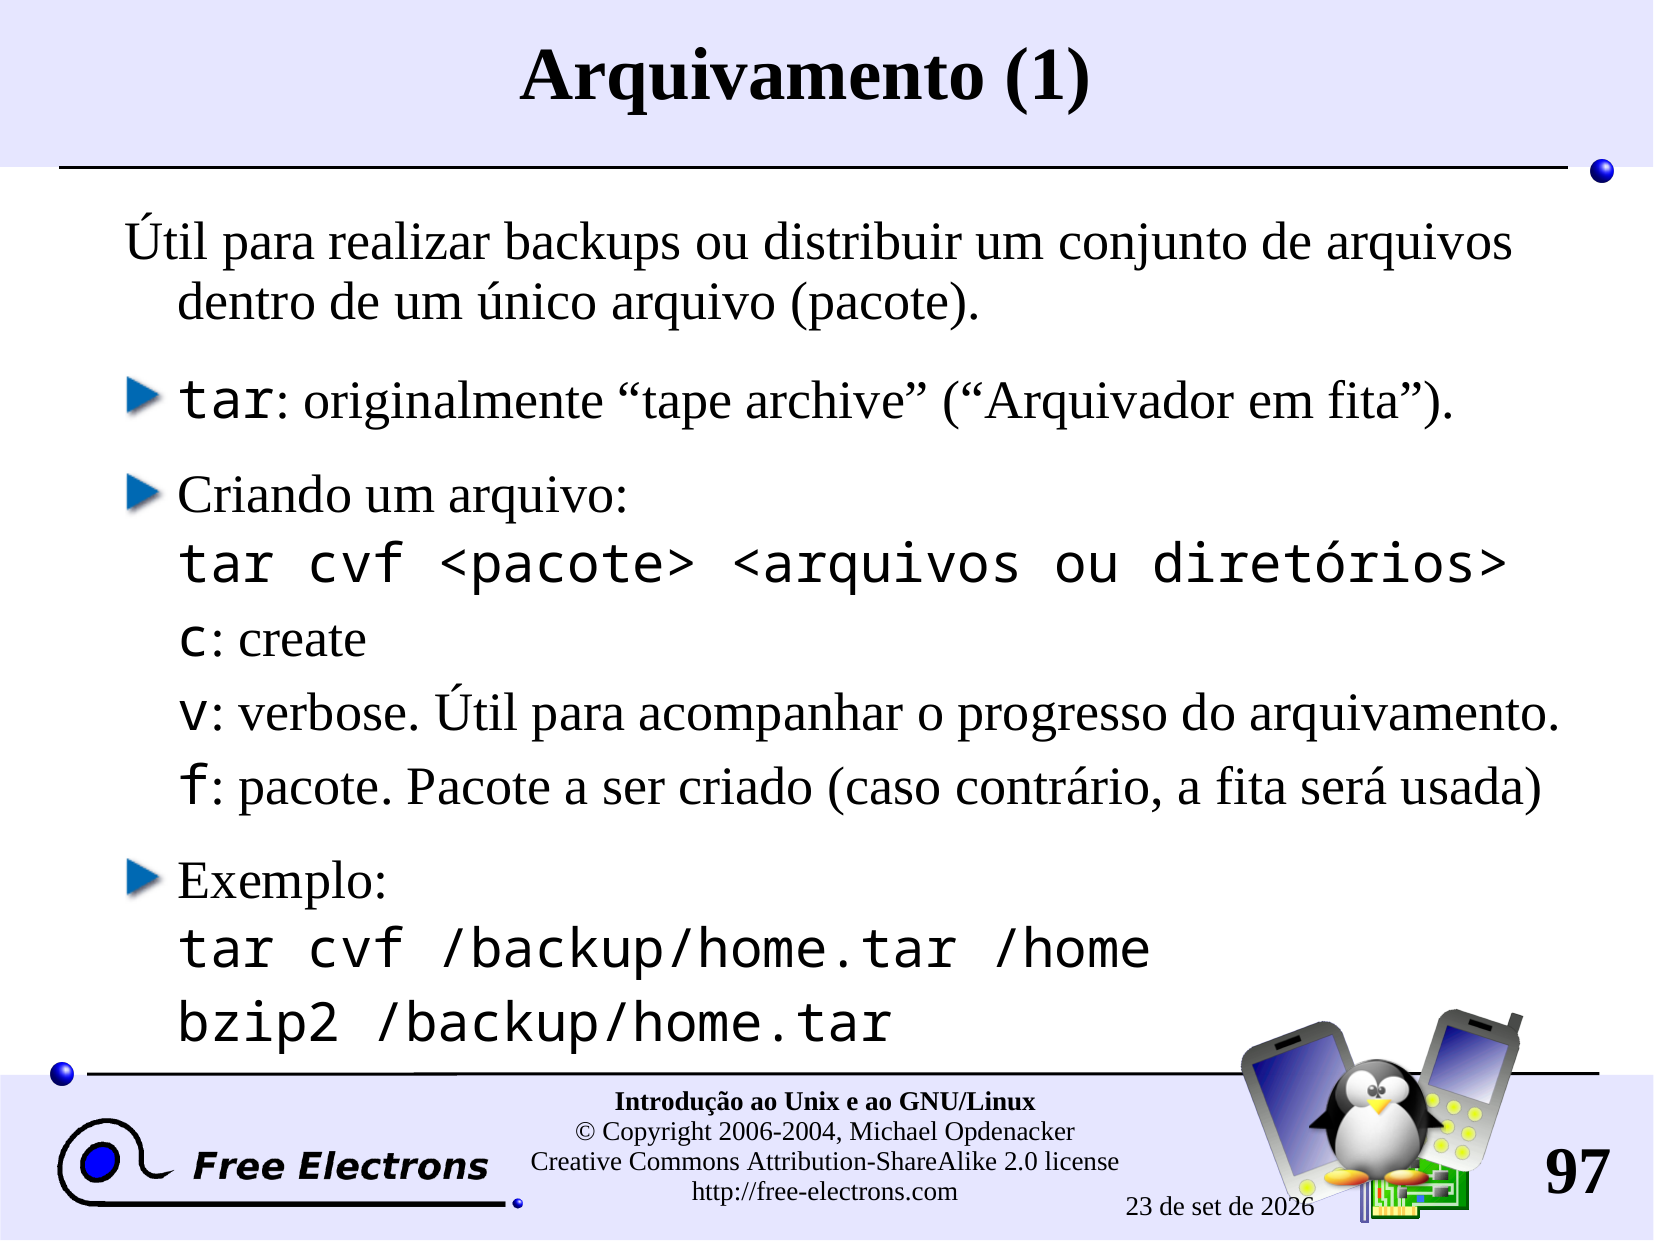

# Arquivamento (1)
Útil para realizar backups ou distribuir um conjunto de arquivos dentro de um único arquivo (pacote).
tar: originalmente “tape archive” (“Arquivador em fita”).
Criando um arquivo:
tar cvf <pacote> <arquivos ou diretórios>
c: create
v: verbose. Útil para acompanhar o progresso do arquivamento.
f: pacote. Pacote a ser criado (caso contrário, a fita será usada)
Exemplo:
tar cvf /backup/home.tar /home
bzip2 /backup/home.tar